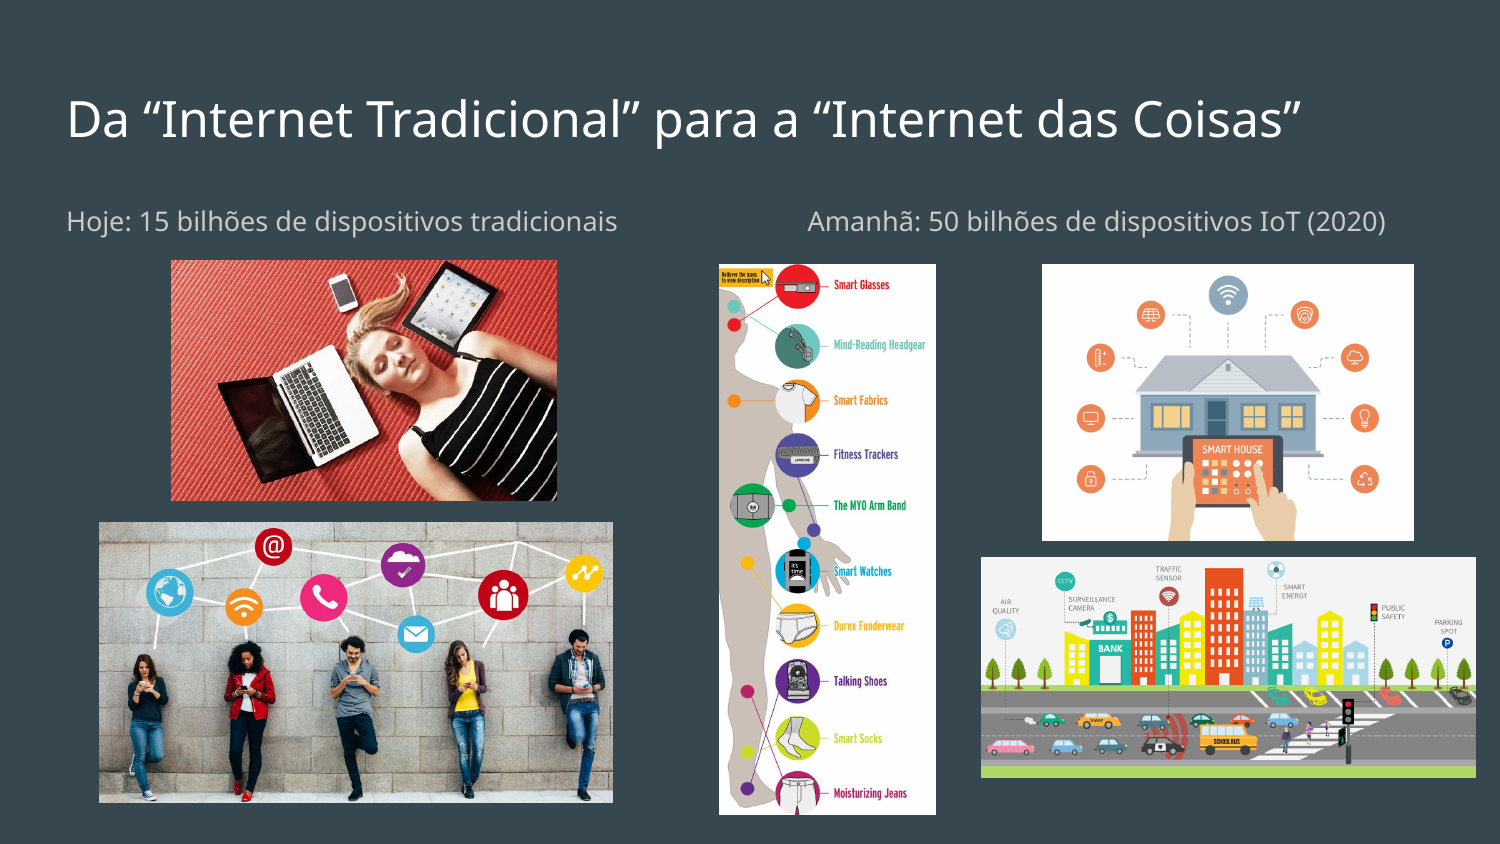

# Da “Internet Tradicional” para a “Internet das Coisas”
Hoje: 15 bilhões de dispositivos tradicionais
Amanhã: 50 bilhões de dispositivos IoT (2020)